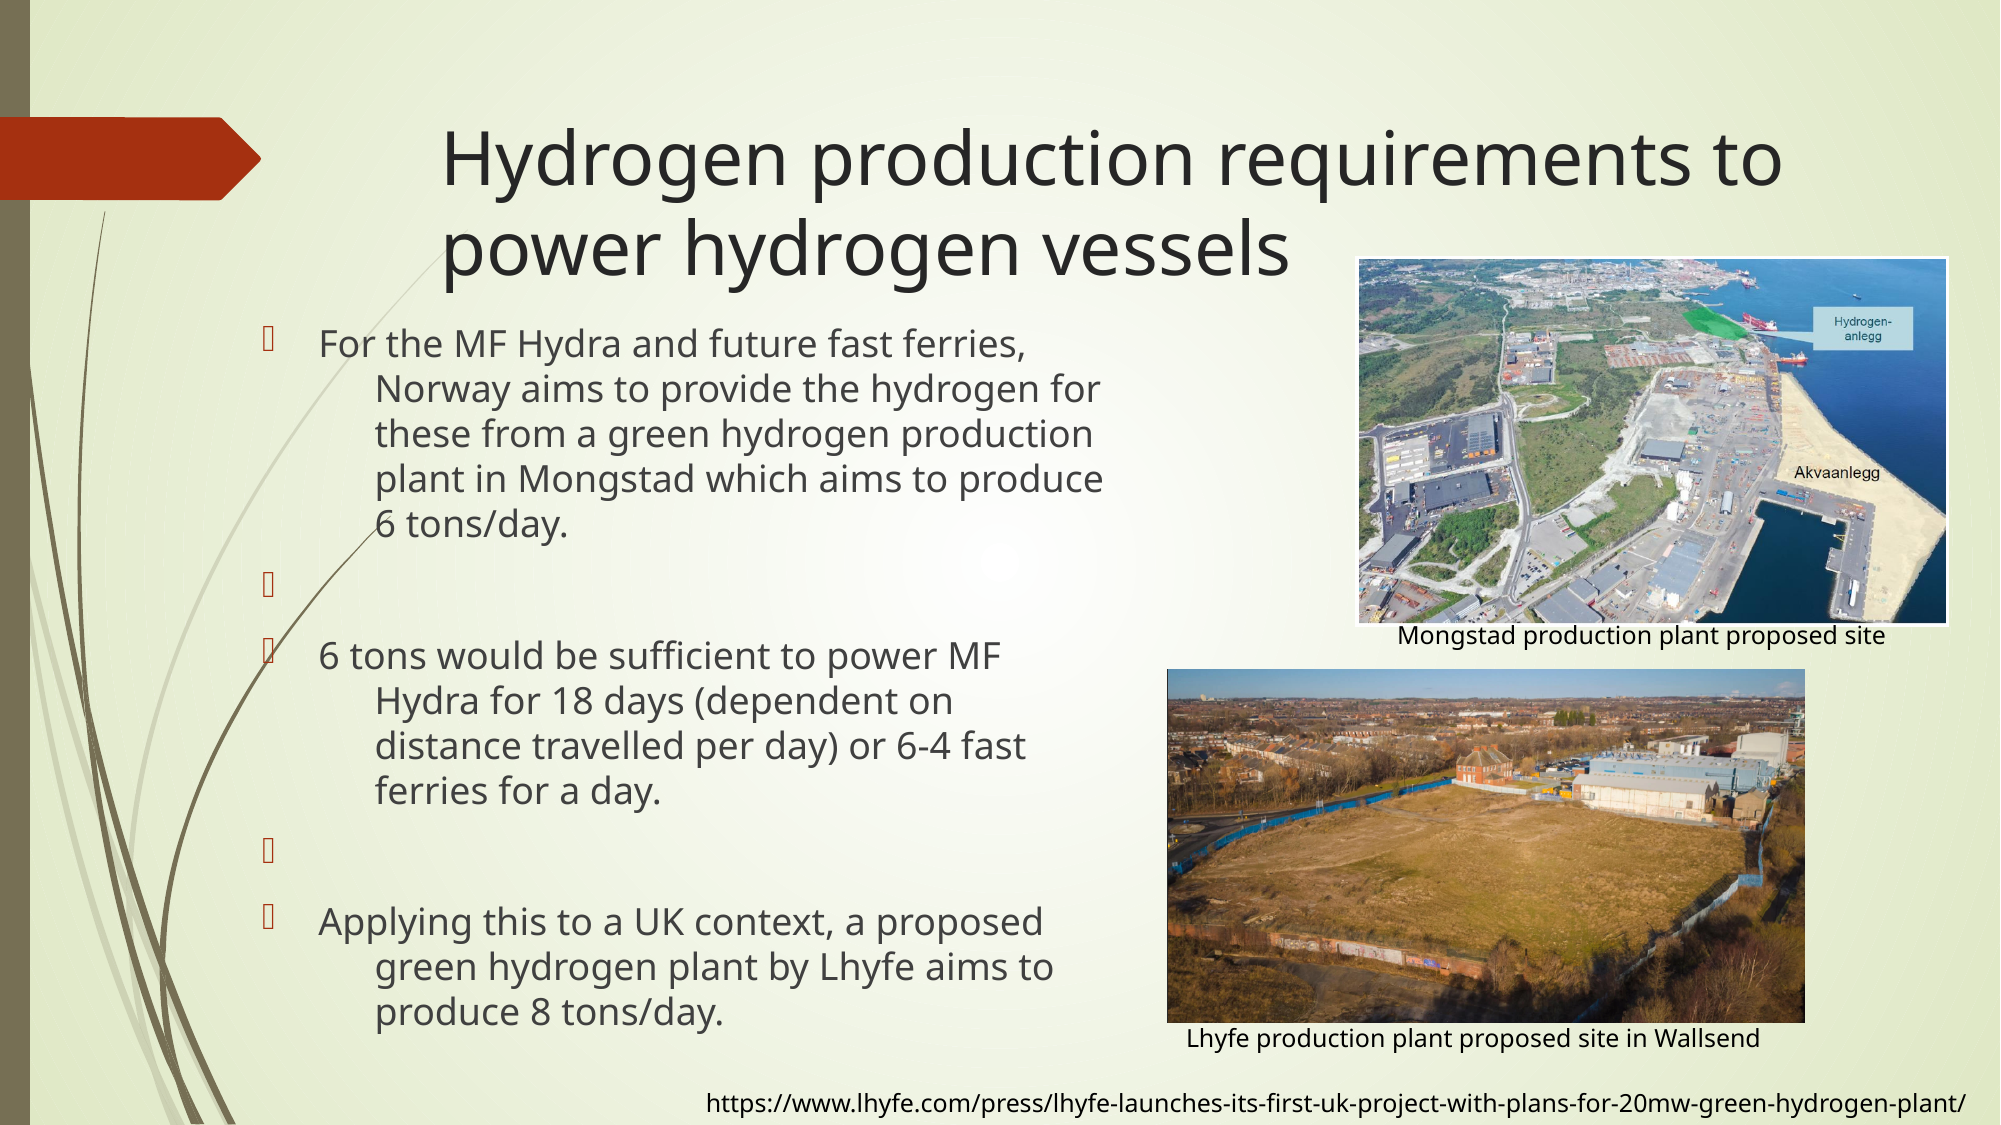

# Hydrogen production requirements to power hydrogen vessels
For the MF Hydra and future fast ferries, Norway aims to provide the hydrogen for these from a green hydrogen production plant in Mongstad which aims to produce 6 tons/day.
6 tons would be sufficient to power MF Hydra for 18 days (dependent on distance travelled per day) or 6-4 fast ferries for a day.
Applying this to a UK context, a proposed green hydrogen plant by Lhyfe aims to produce 8 tons/day.
Mongstad production plant proposed site
Lhyfe production plant proposed site in Wallsend
https://www.lhyfe.com/press/lhyfe-launches-its-first-uk-project-with-plans-for-20mw-green-hydrogen-plant/